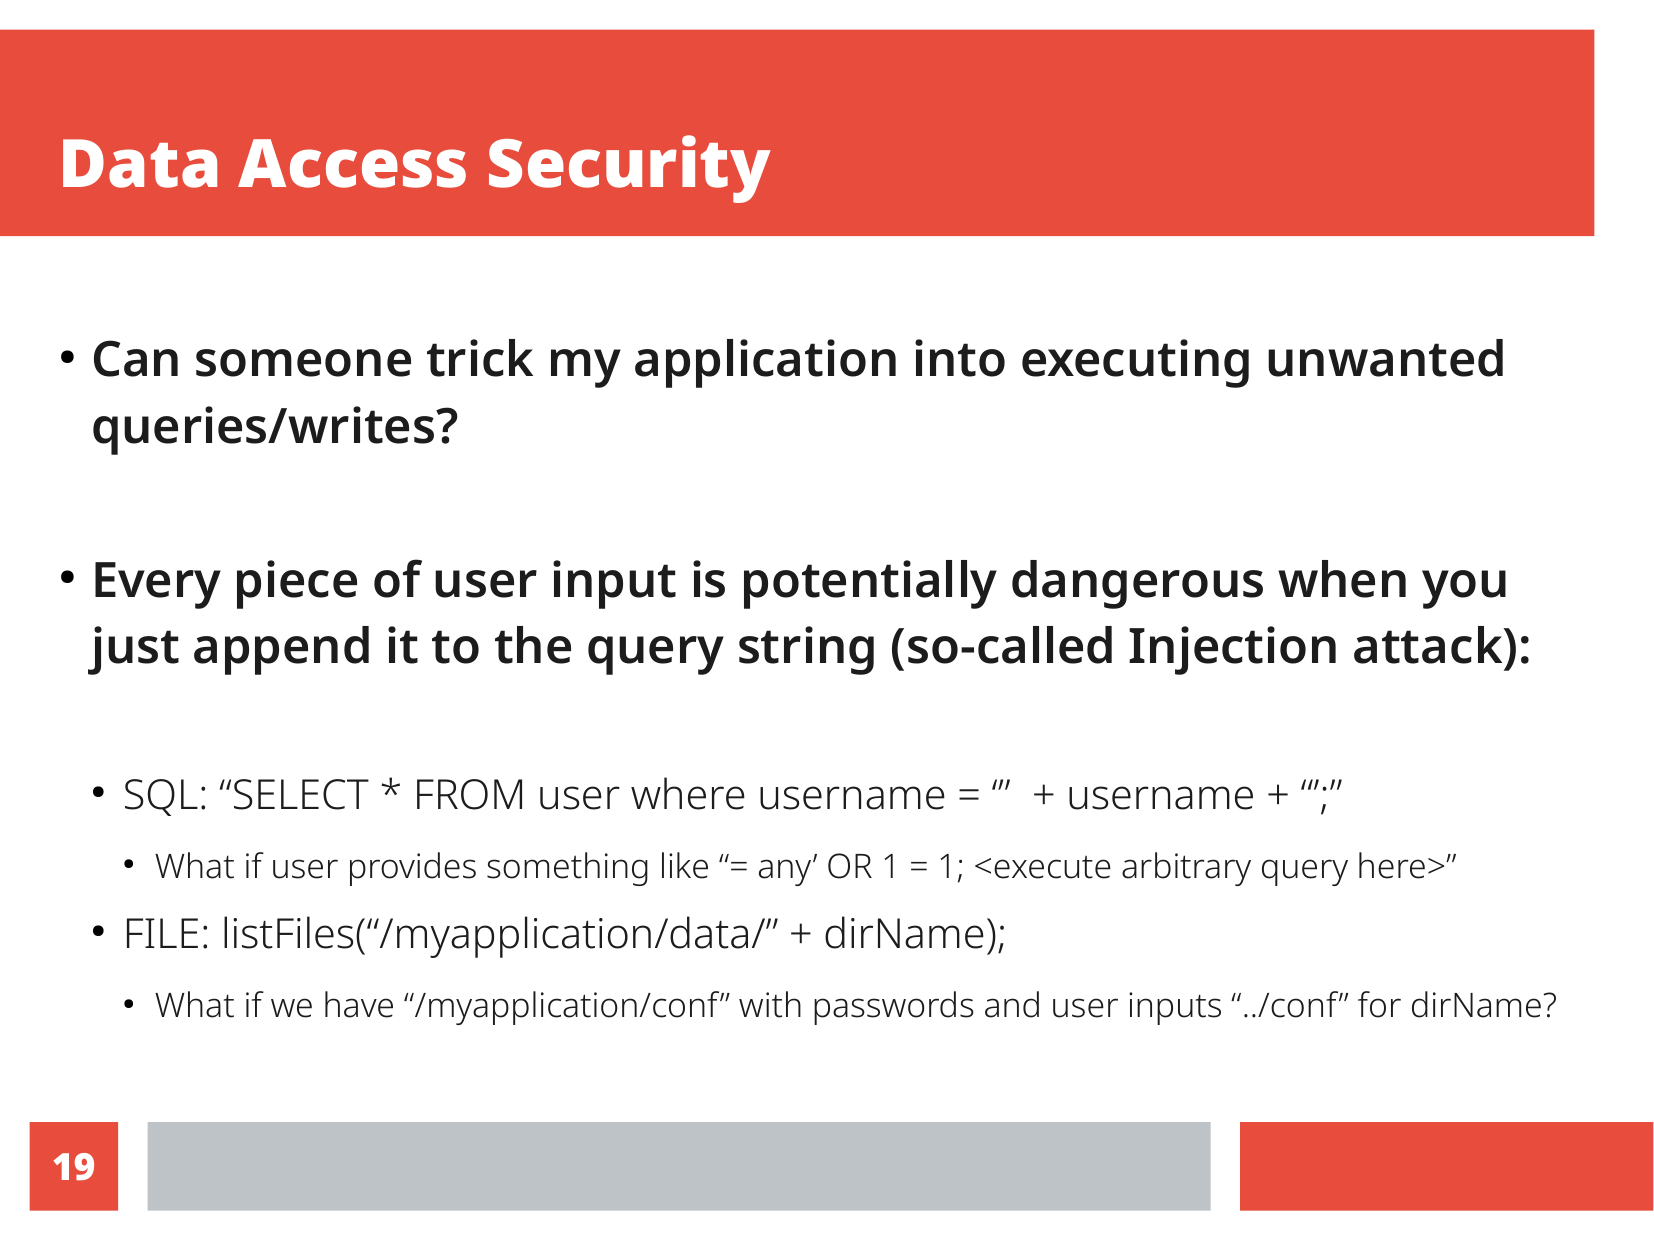

# Data Access Security
Can someone trick my application into executing unwanted queries/writes?
Every piece of user input is potentially dangerous when you just append it to the query string (so-called Injection attack):
SQL: “SELECT * FROM user where username = ‘” + username + “’;”
What if user provides something like “= any’ OR 1 = 1; <execute arbitrary query here>”
FILE: listFiles(“/myapplication/data/” + dirName);
What if we have “/myapplication/conf” with passwords and user inputs “../conf” for dirName?
19